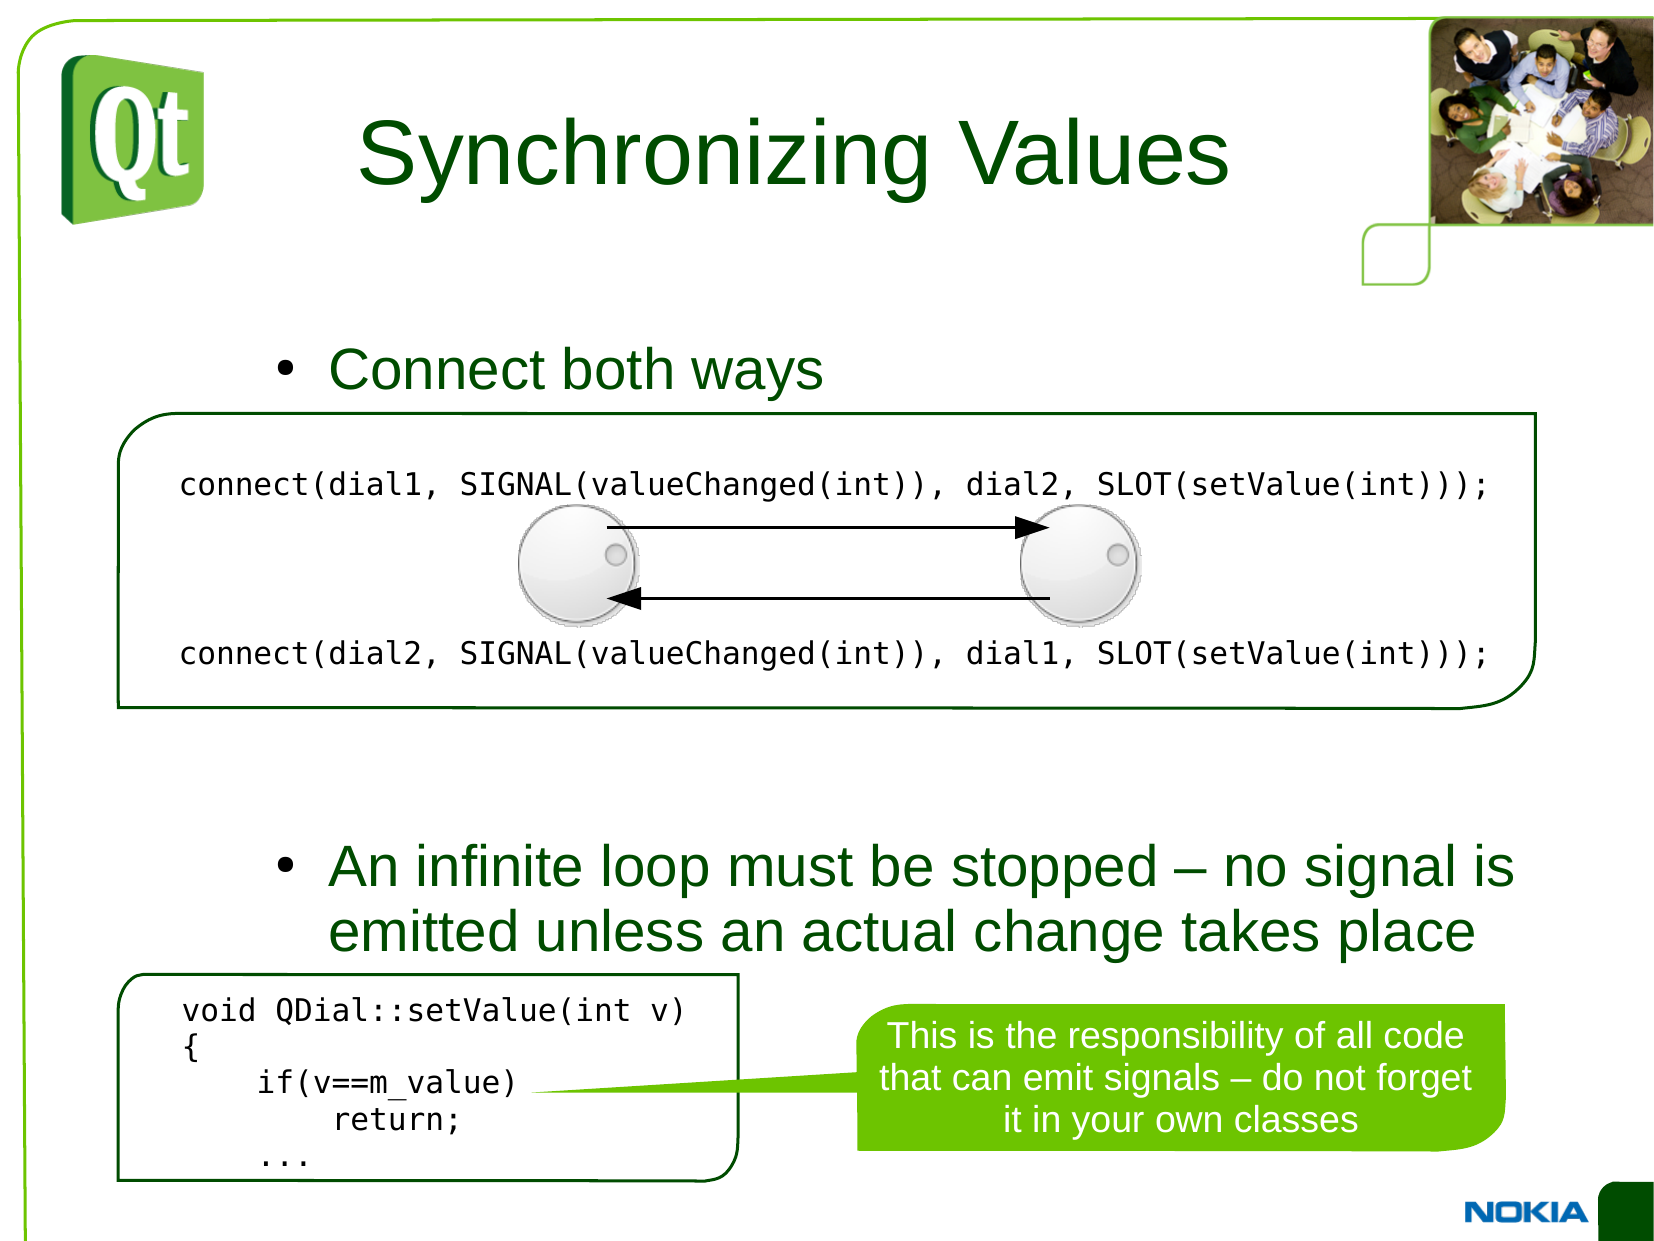

# Synchronizing Values
Connect both ways
An infinite loop must be stopped – no signal is emitted unless an actual change takes place
connect(dial1, SIGNAL(valueChanged(int)), dial2, SLOT(setValue(int)));
connect(dial2, SIGNAL(valueChanged(int)), dial1, SLOT(setValue(int)));
void QDial::setValue(int v)
{
 if(v==m_value)
 return;
 ...
This is the responsibility of all code
that can emit signals – do not forget
it in your own classes